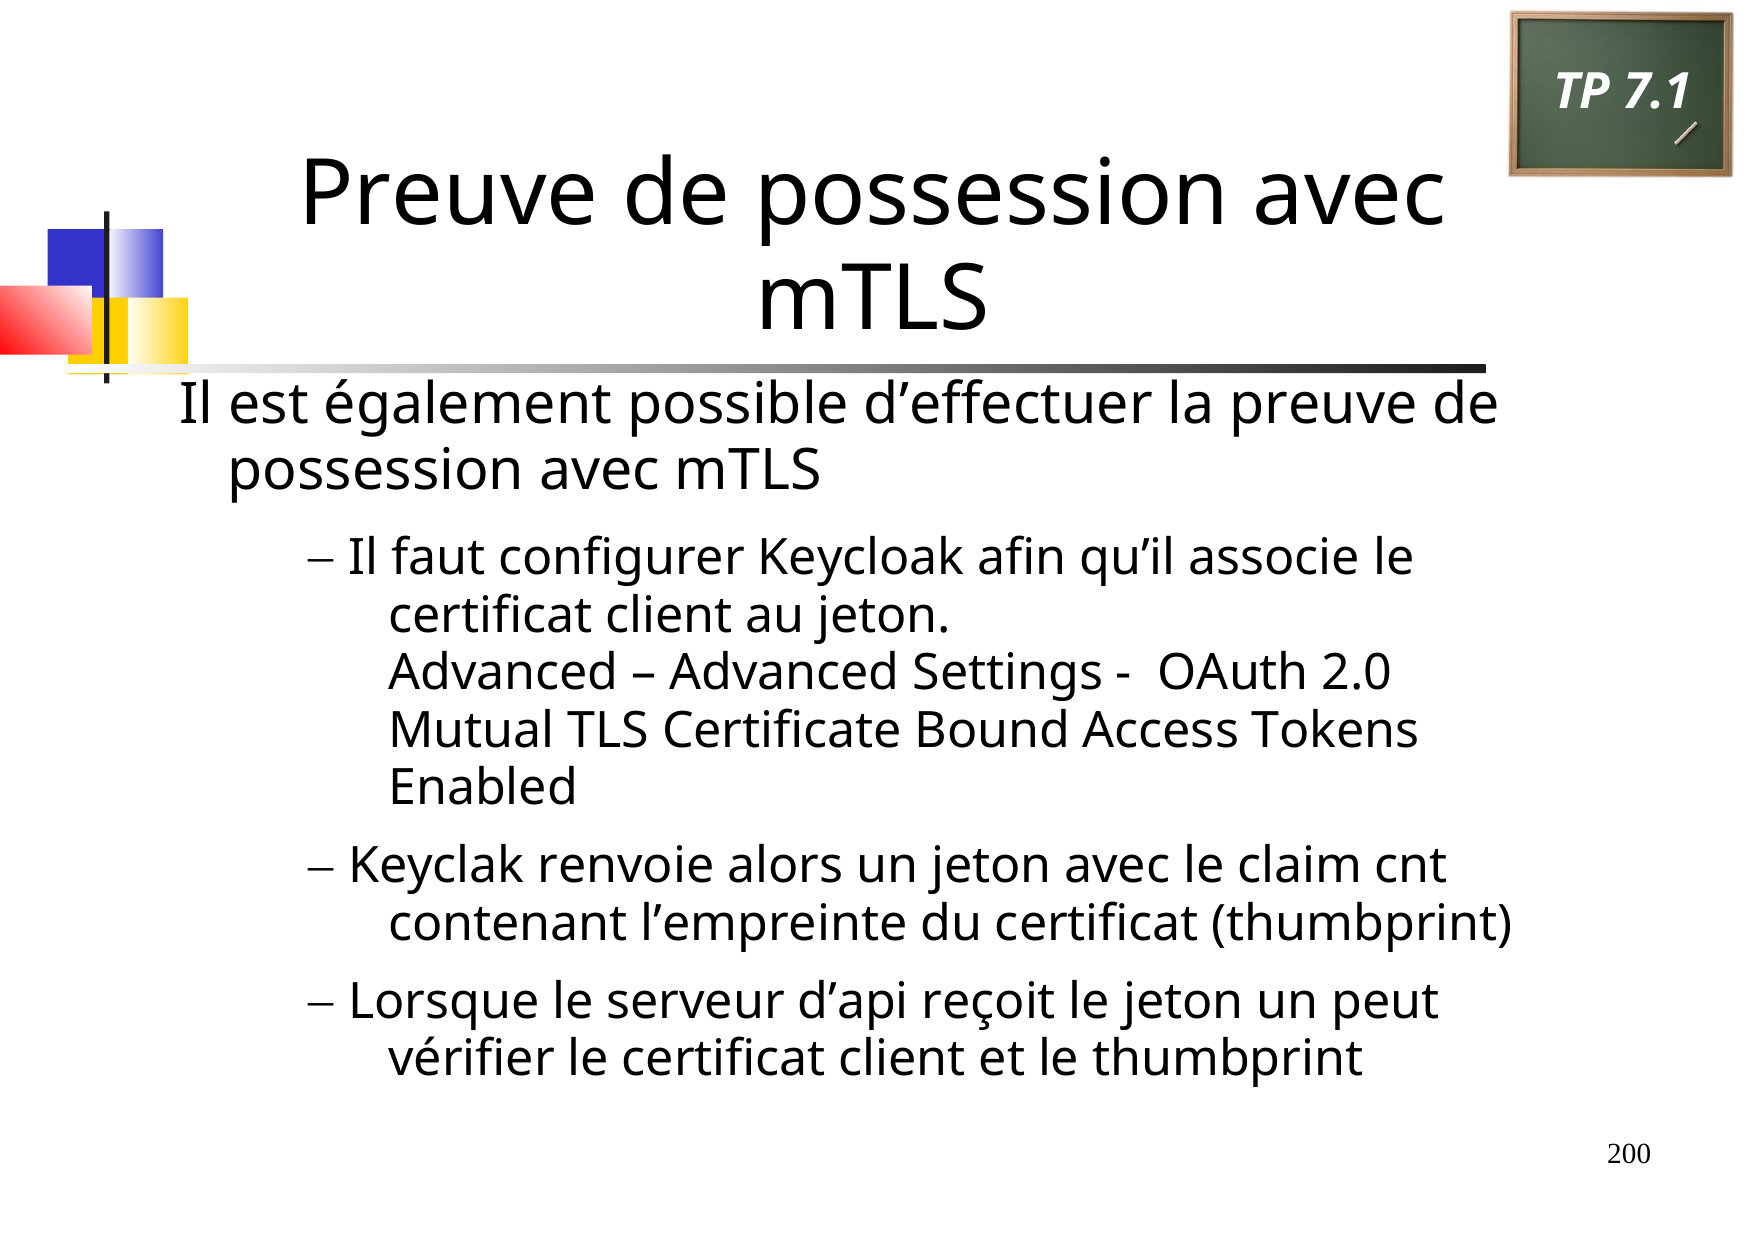

TP 7.1
# Preuve de possession avec mTLS
Il est également possible d’effectuer la preuve de possession avec mTLS
Il faut configurer Keycloak afin qu’il associe le certificat client au jeton.
Advanced – Advanced Settings - OAuth 2.0 Mutual TLS Certificate Bound Access Tokens Enabled
Keyclak renvoie alors un jeton avec le claim cnt contenant l’empreinte du certificat (thumbprint)
Lorsque le serveur d’api reçoit le jeton un peut vérifier le certificat client et le thumbprint